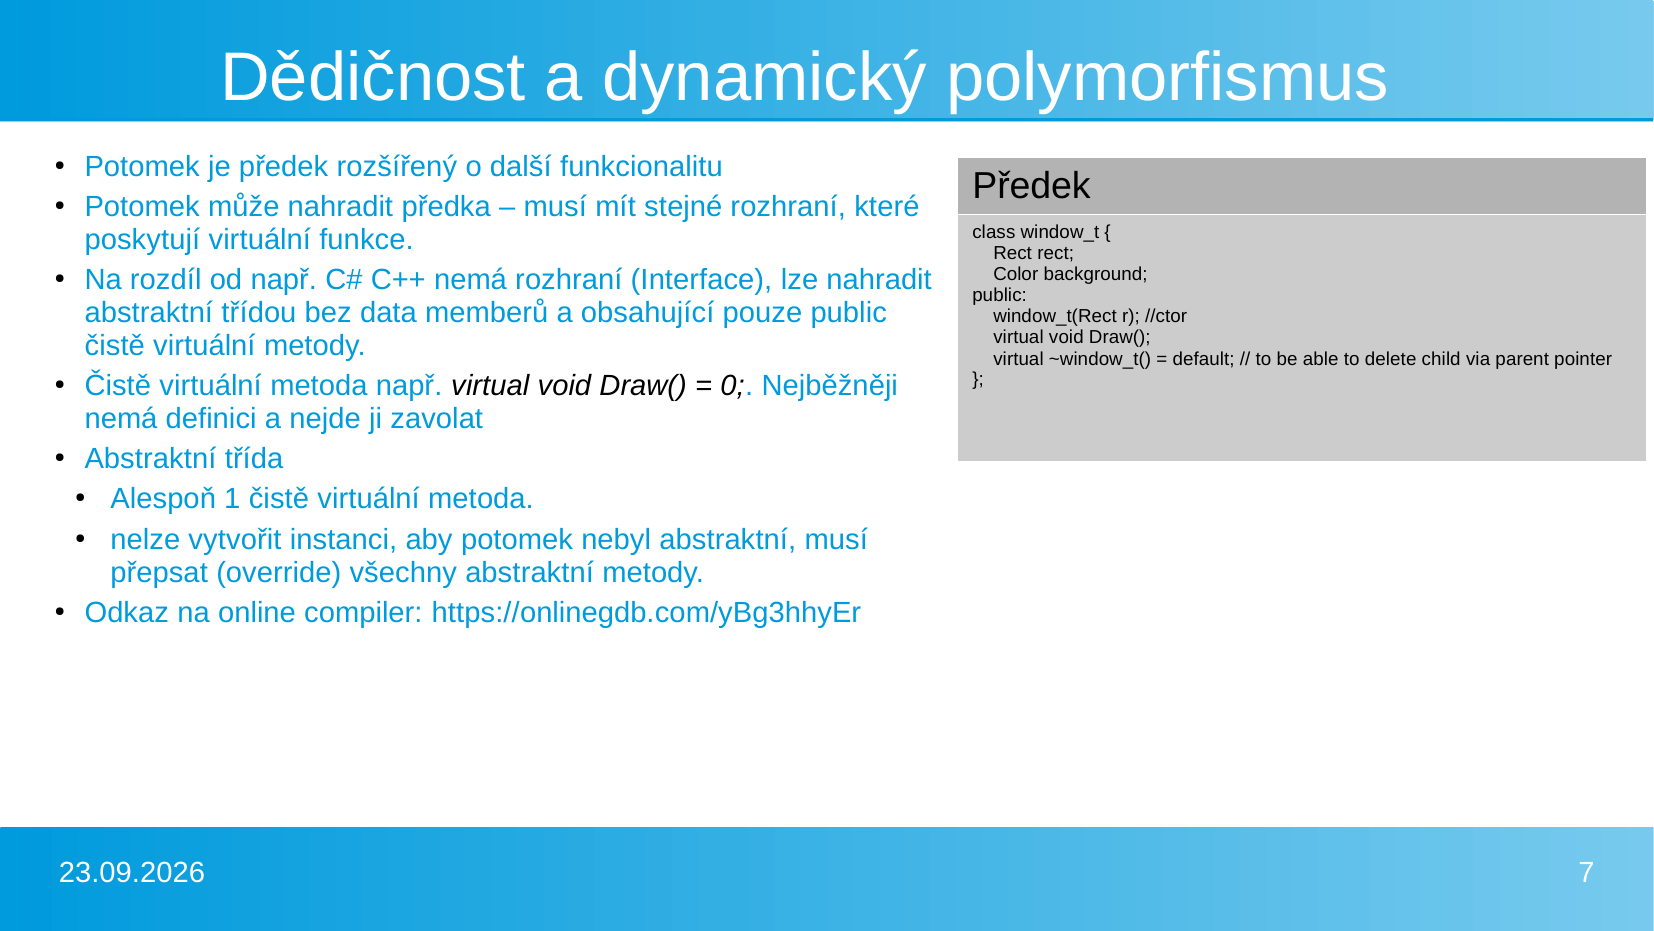

# Dědičnost a dynamický polymorfismus
Potomek je předek rozšířený o další funkcionalitu
Potomek může nahradit předka – musí mít stejné rozhraní, které poskytují virtuální funkce.
Na rozdíl od např. C# C++ nemá rozhraní (Interface), lze nahradit abstraktní třídou bez data memberů a obsahující pouze public čistě virtuální metody.
Čistě virtuální metoda např. virtual void Draw() = 0;. Nejběžněji nemá definici a nejde ji zavolat
Abstraktní třída
Alespoň 1 čistě virtuální metoda.
nelze vytvořit instanci, aby potomek nebyl abstraktní, musí přepsat (override) všechny abstraktní metody.
Odkaz na online compiler: https://onlinegdb.com/yBg3hhyEr
| Předek |
| --- |
| class window\_t { Rect rect; Color background; public: window\_t(Rect r); //ctor virtual void Draw(); virtual ~window\_t() = default; // to be able to delete child via parent pointer }; |
7